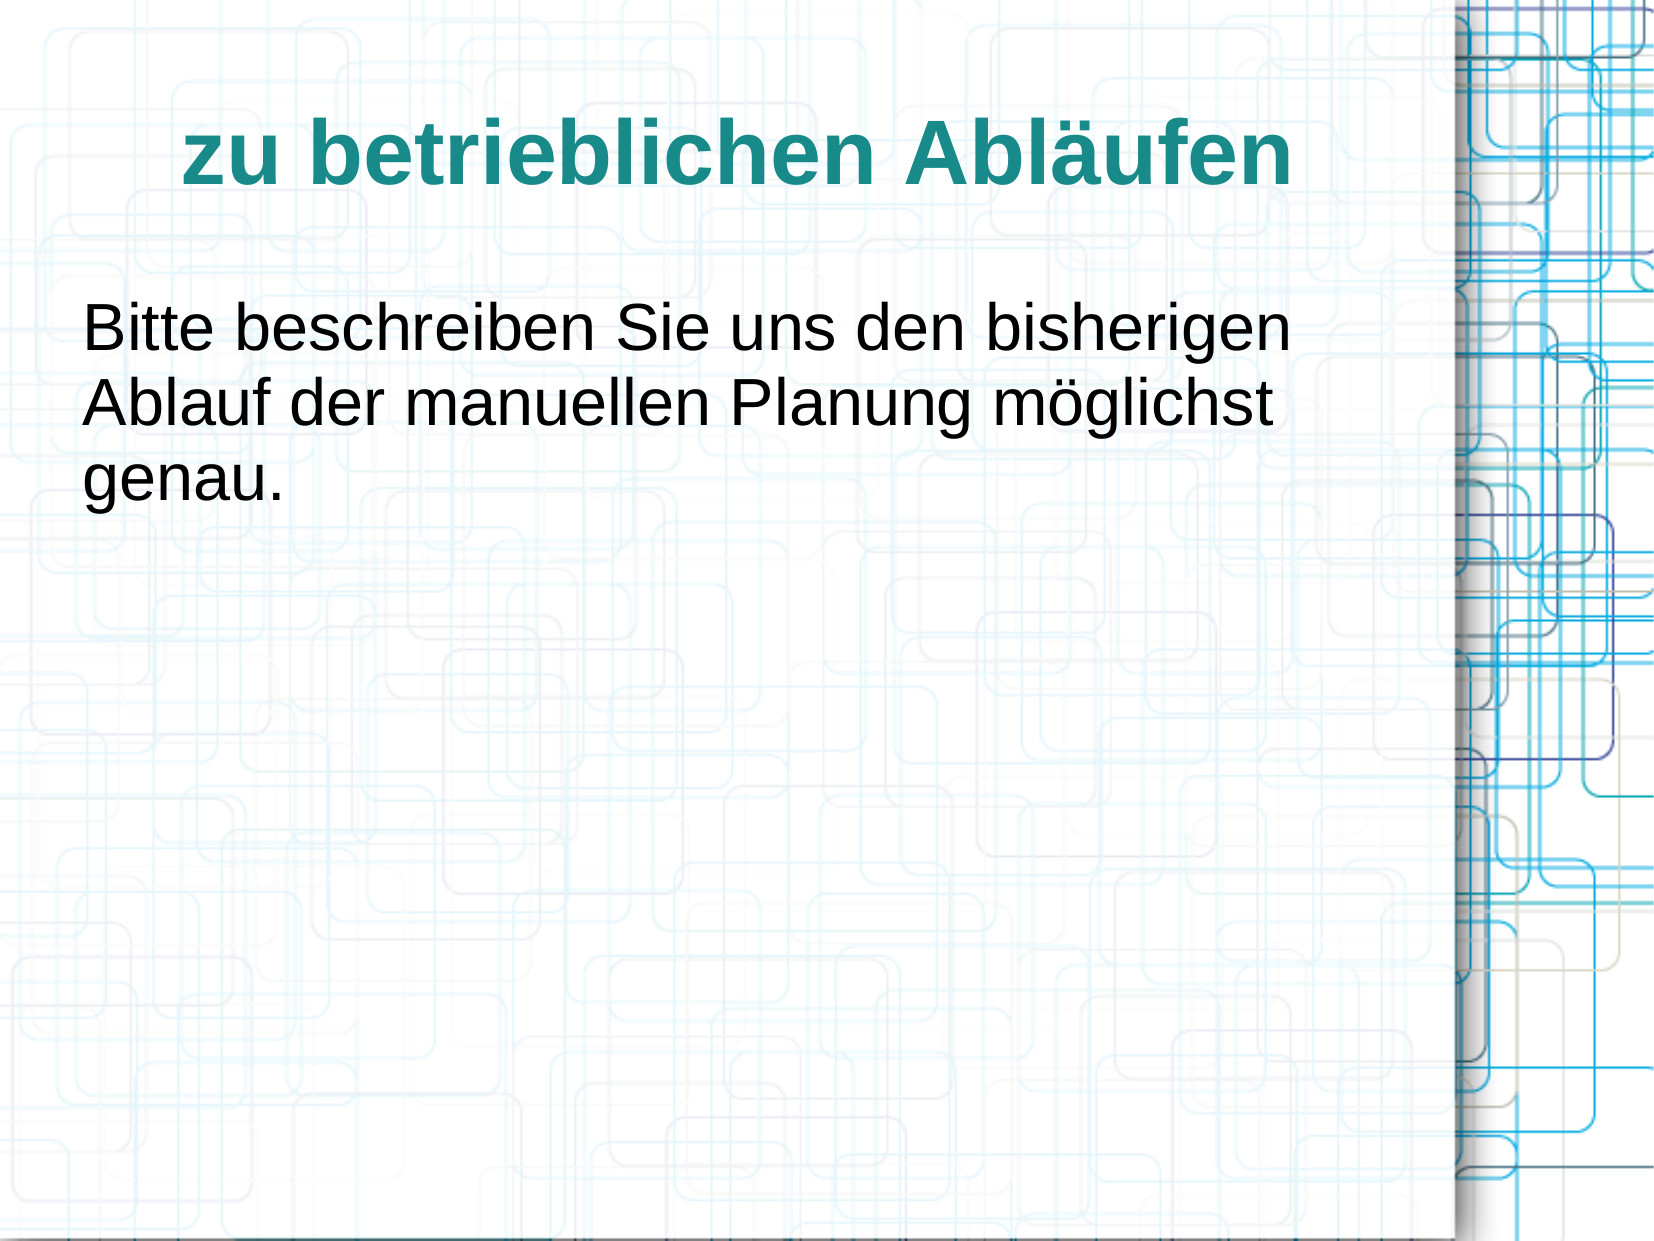

# zu betrieblichen Abläufen
Bitte beschreiben Sie uns den bisherigen Ablauf der manuellen Planung möglichst genau.